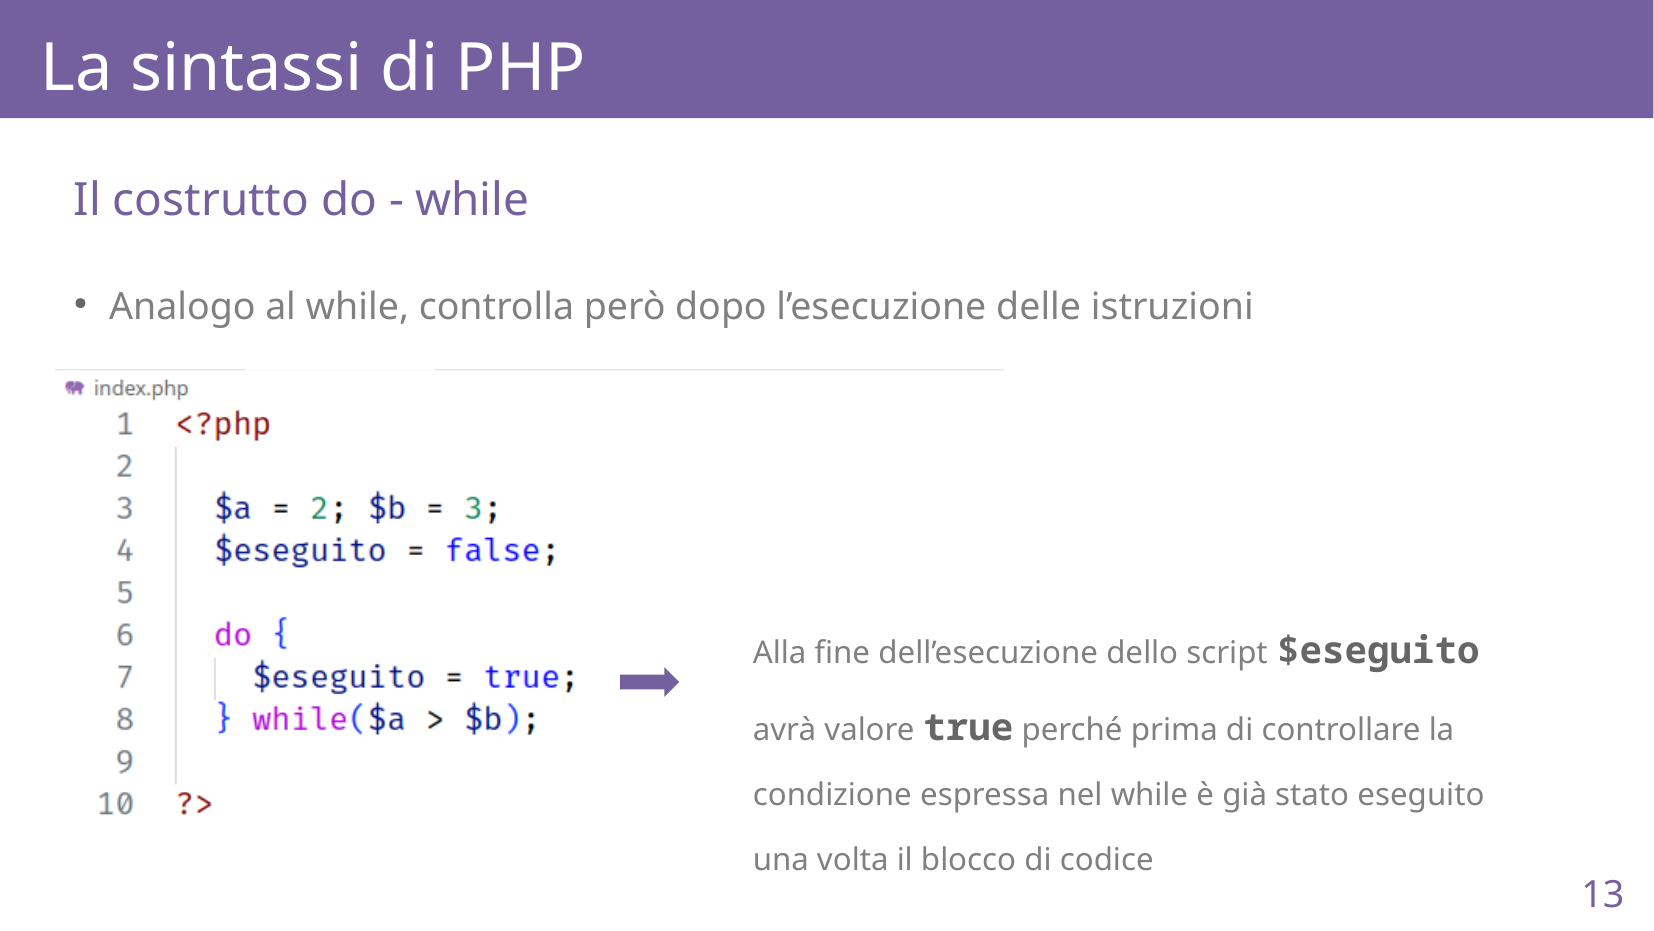

La sintassi di PHP
Il costrutto do - while
Analogo al while, controlla però dopo l’esecuzione delle istruzioni
Alla fine dell’esecuzione dello script $eseguito avrà valore true perché prima di controllare la condizione espressa nel while è già stato eseguito una volta il blocco di codice